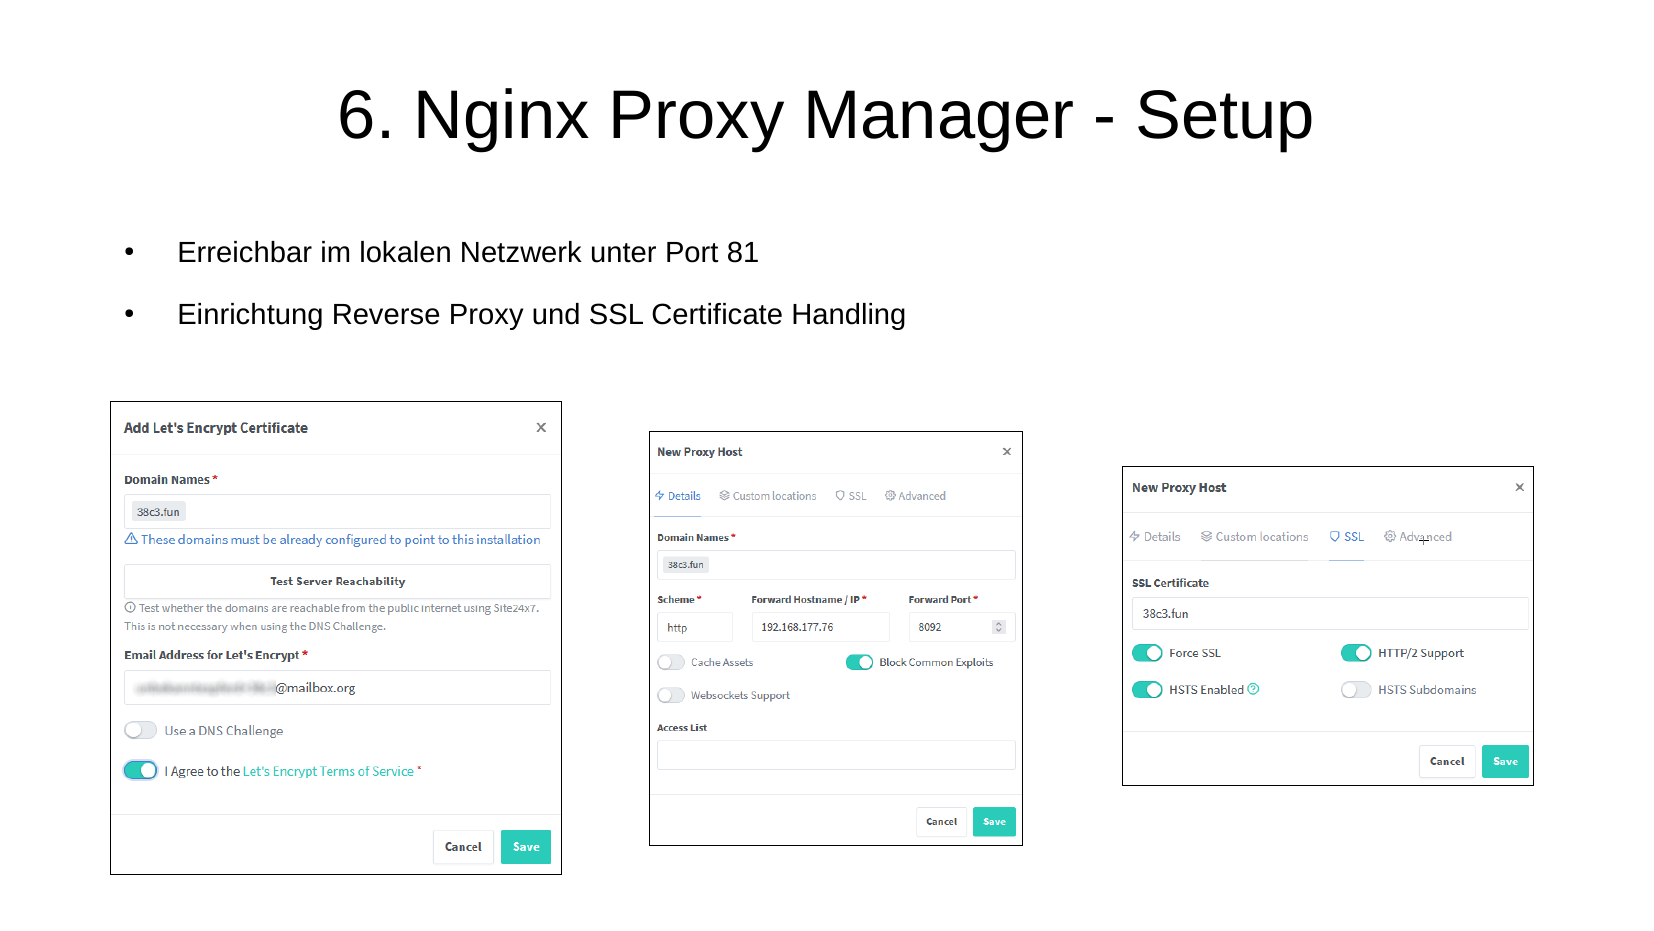

6. Nginx Proxy Manager - Setup
# Erreichbar im lokalen Netzwerk unter Port 81
Einrichtung Reverse Proxy und SSL Certificate Handling